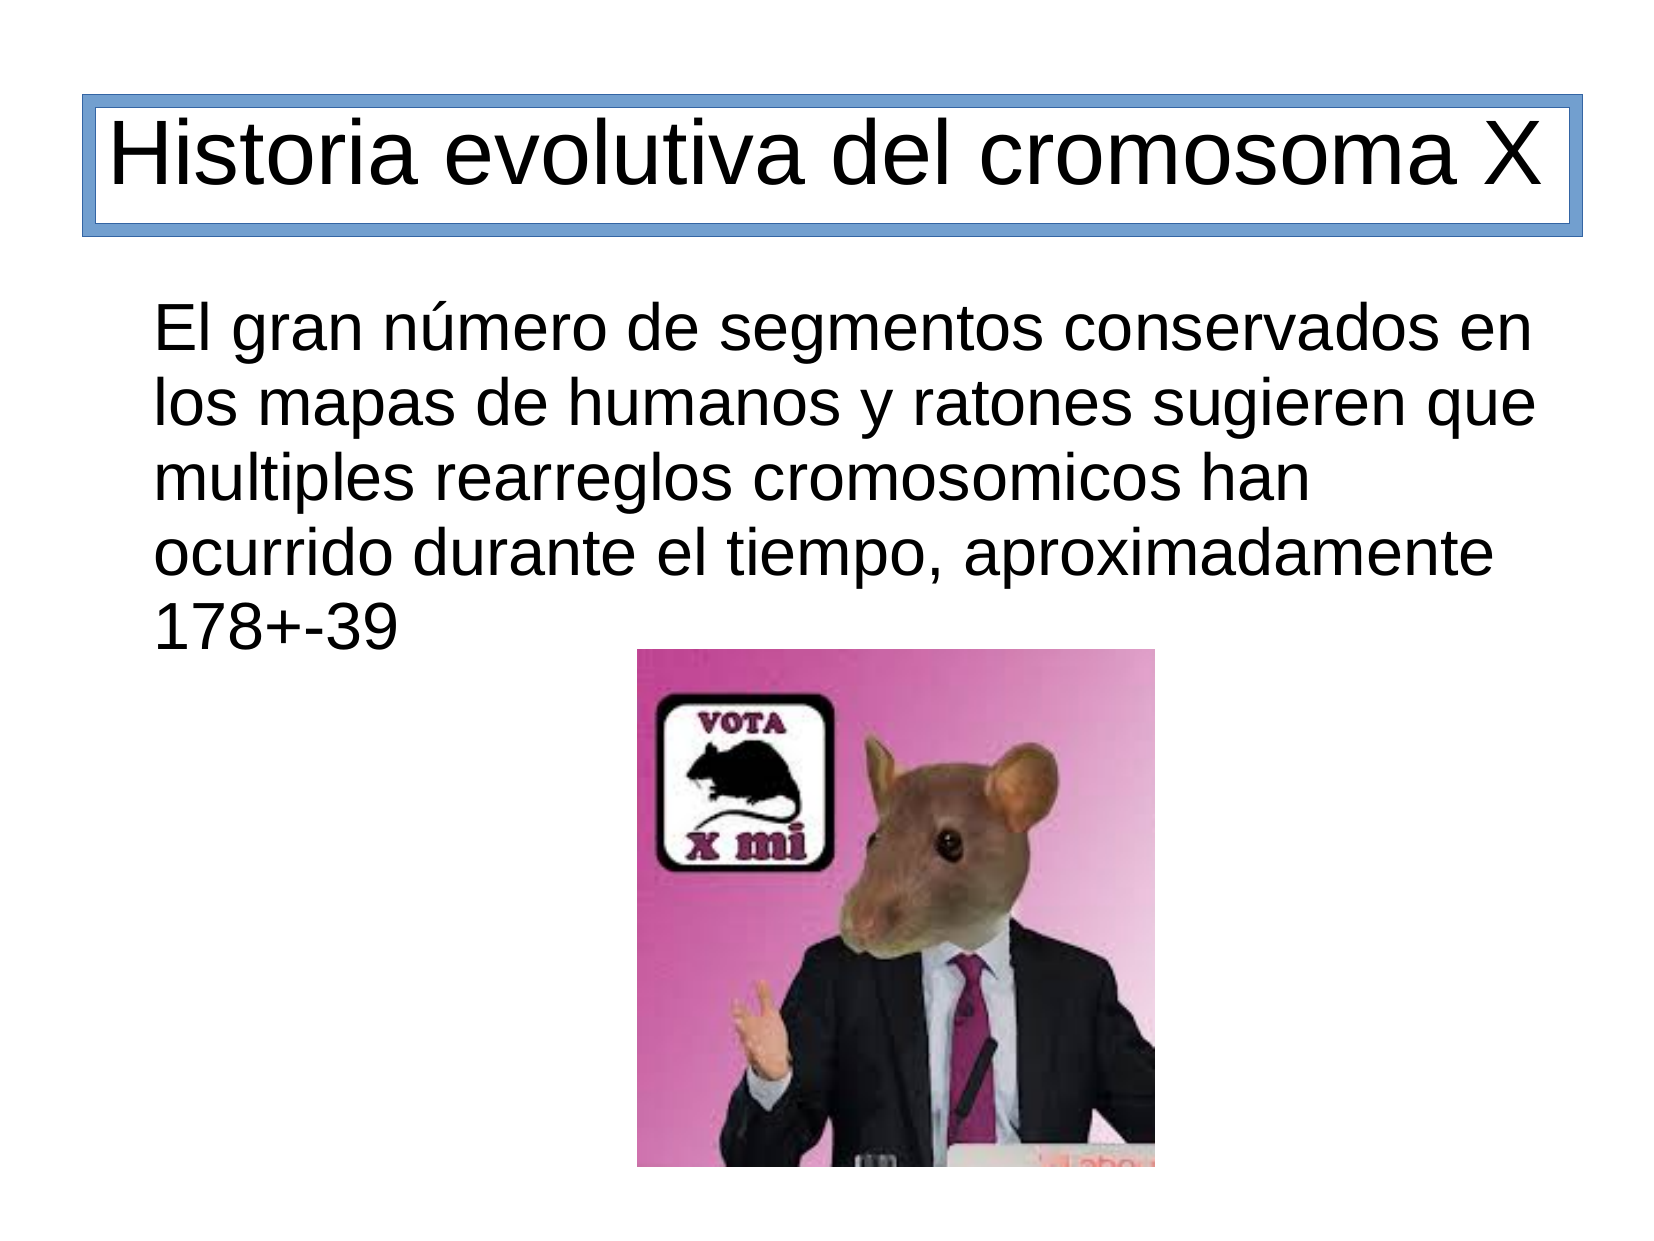

# Historia evolutiva del cromosoma X
El gran número de segmentos conservados en los mapas de humanos y ratones sugieren que multiples rearreglos cromosomicos han ocurrido durante el tiempo, aproximadamente 178+-39